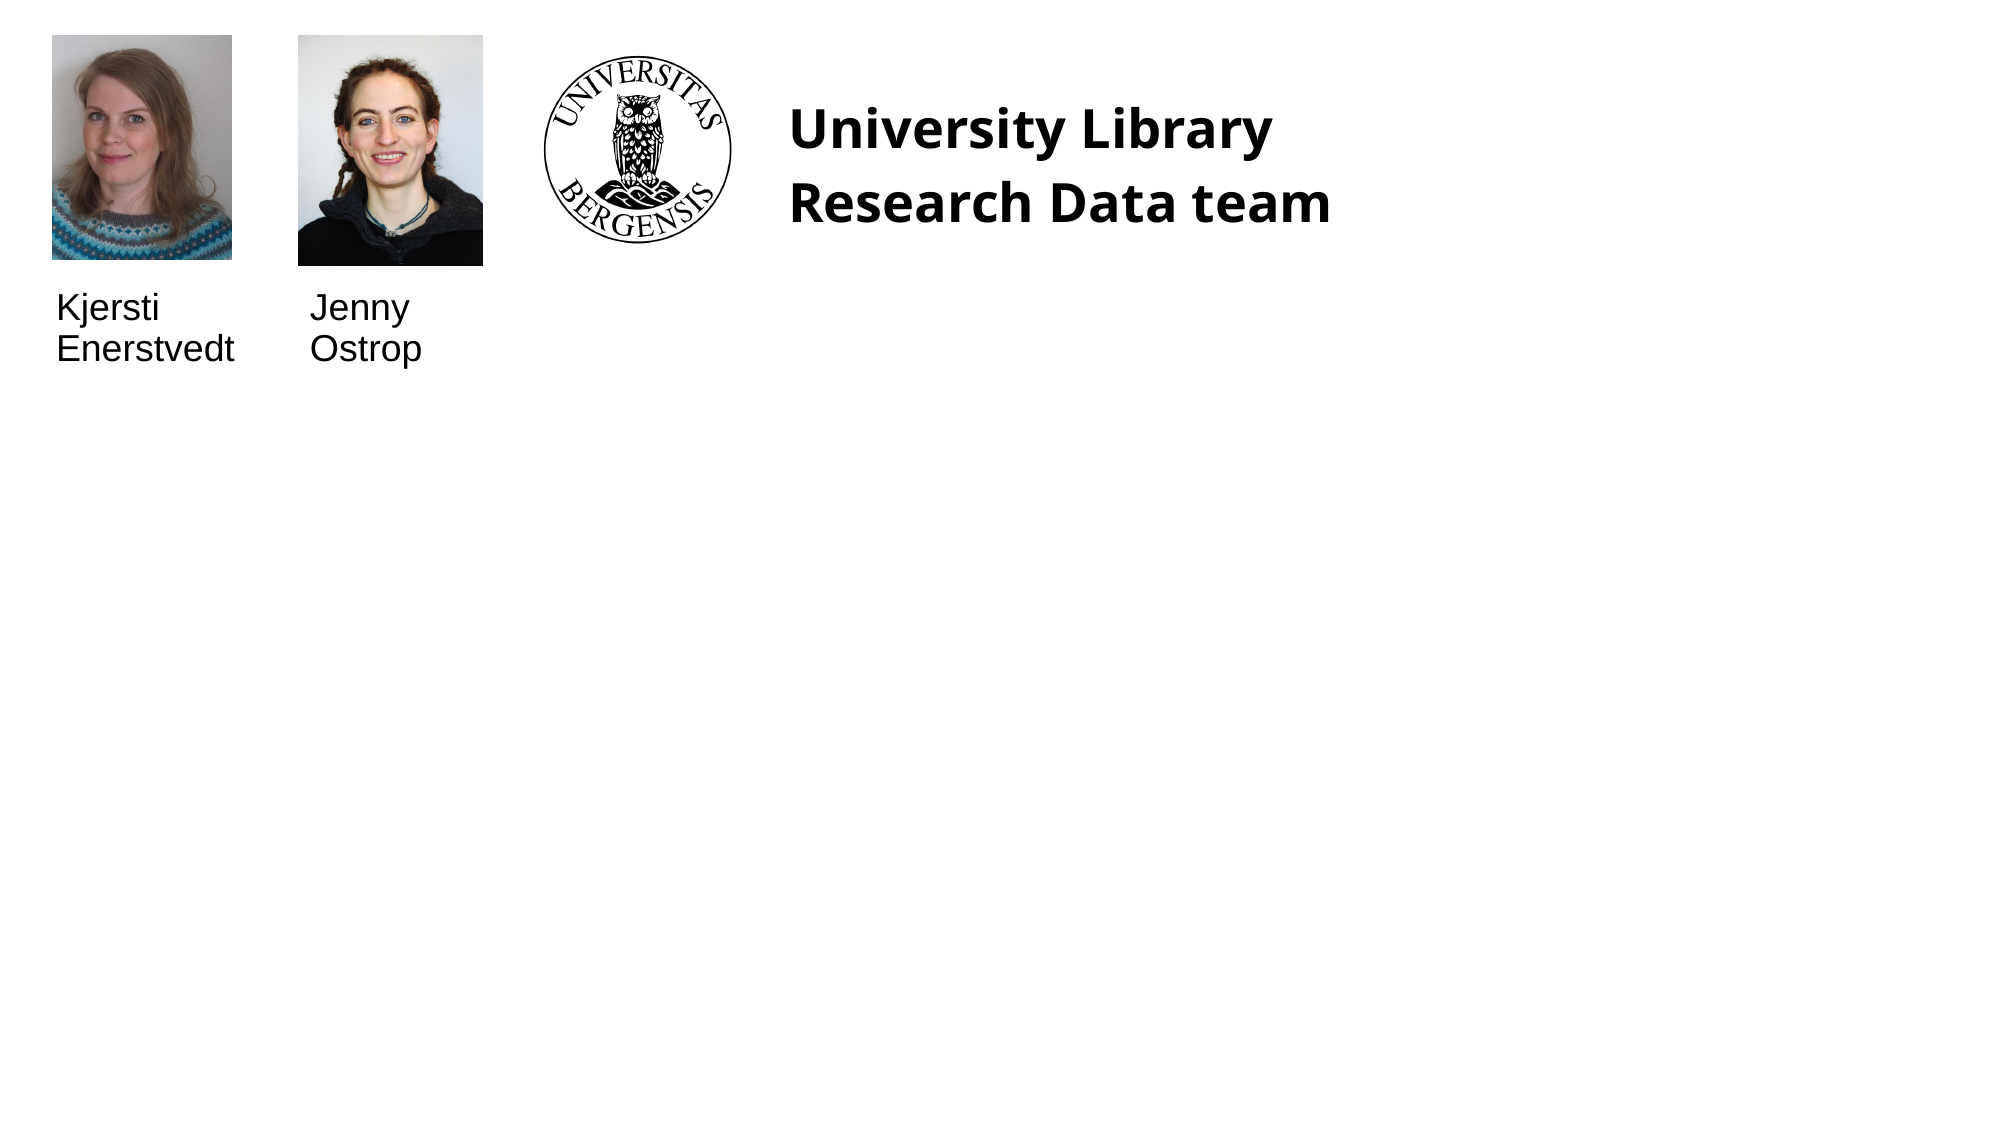

University Library
Research Data team
Kjersti Enerstvedt
Jenny Ostrop